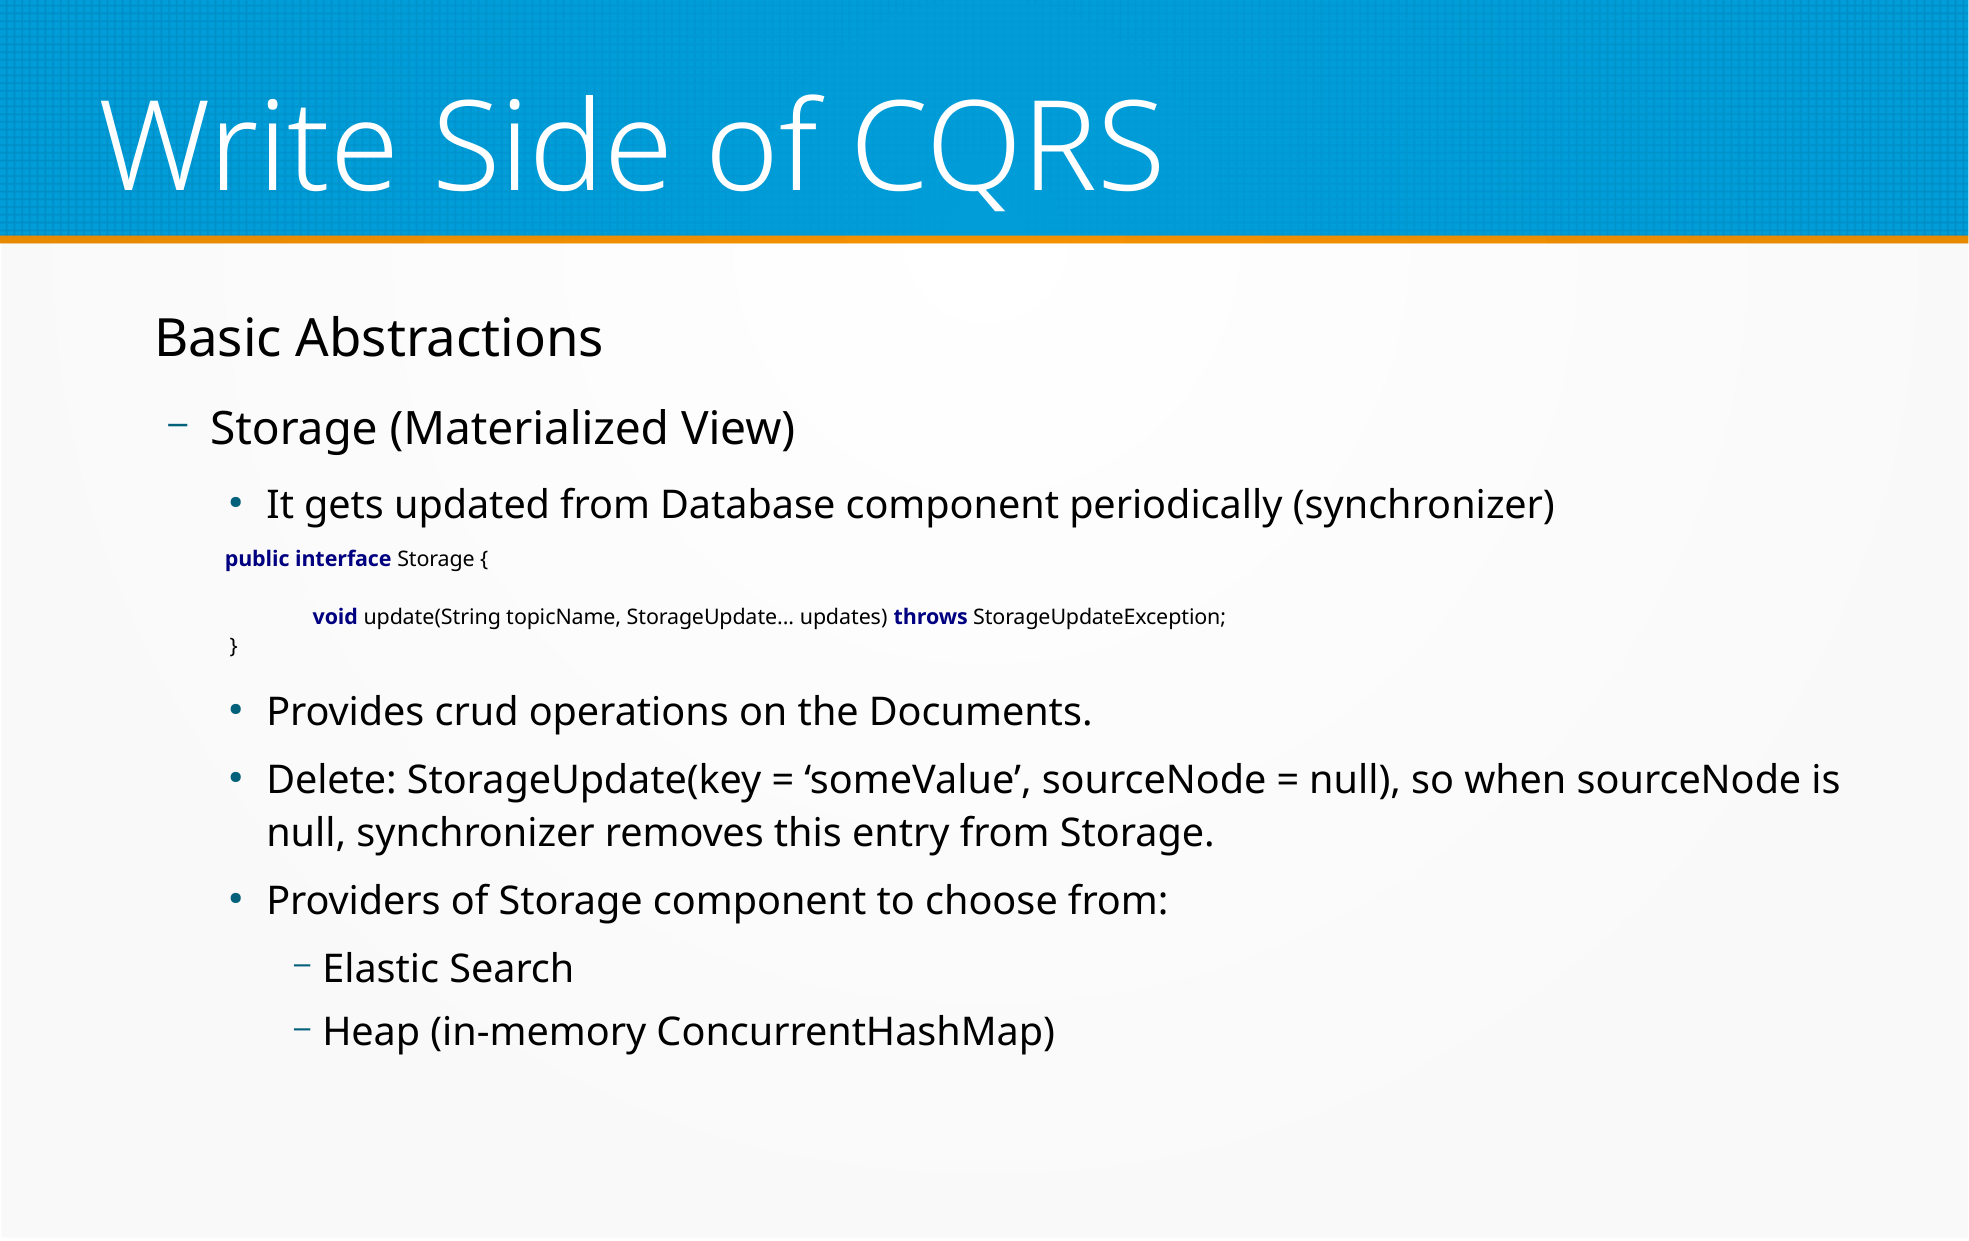

# Write Side of CQRS
Basic Abstractions
Storage (Materialized View)
It gets updated from Database component periodically (synchronizer)
 public interface Storage {
 void update(String topicName, StorageUpdate... updates) throws StorageUpdateException;
 }
Provides crud operations on the Documents.
Delete: StorageUpdate(key = ‘someValue’, sourceNode = null), so when sourceNode is null, synchronizer removes this entry from Storage.
Providers of Storage component to choose from:
Elastic Search
Heap (in-memory ConcurrentHashMap)